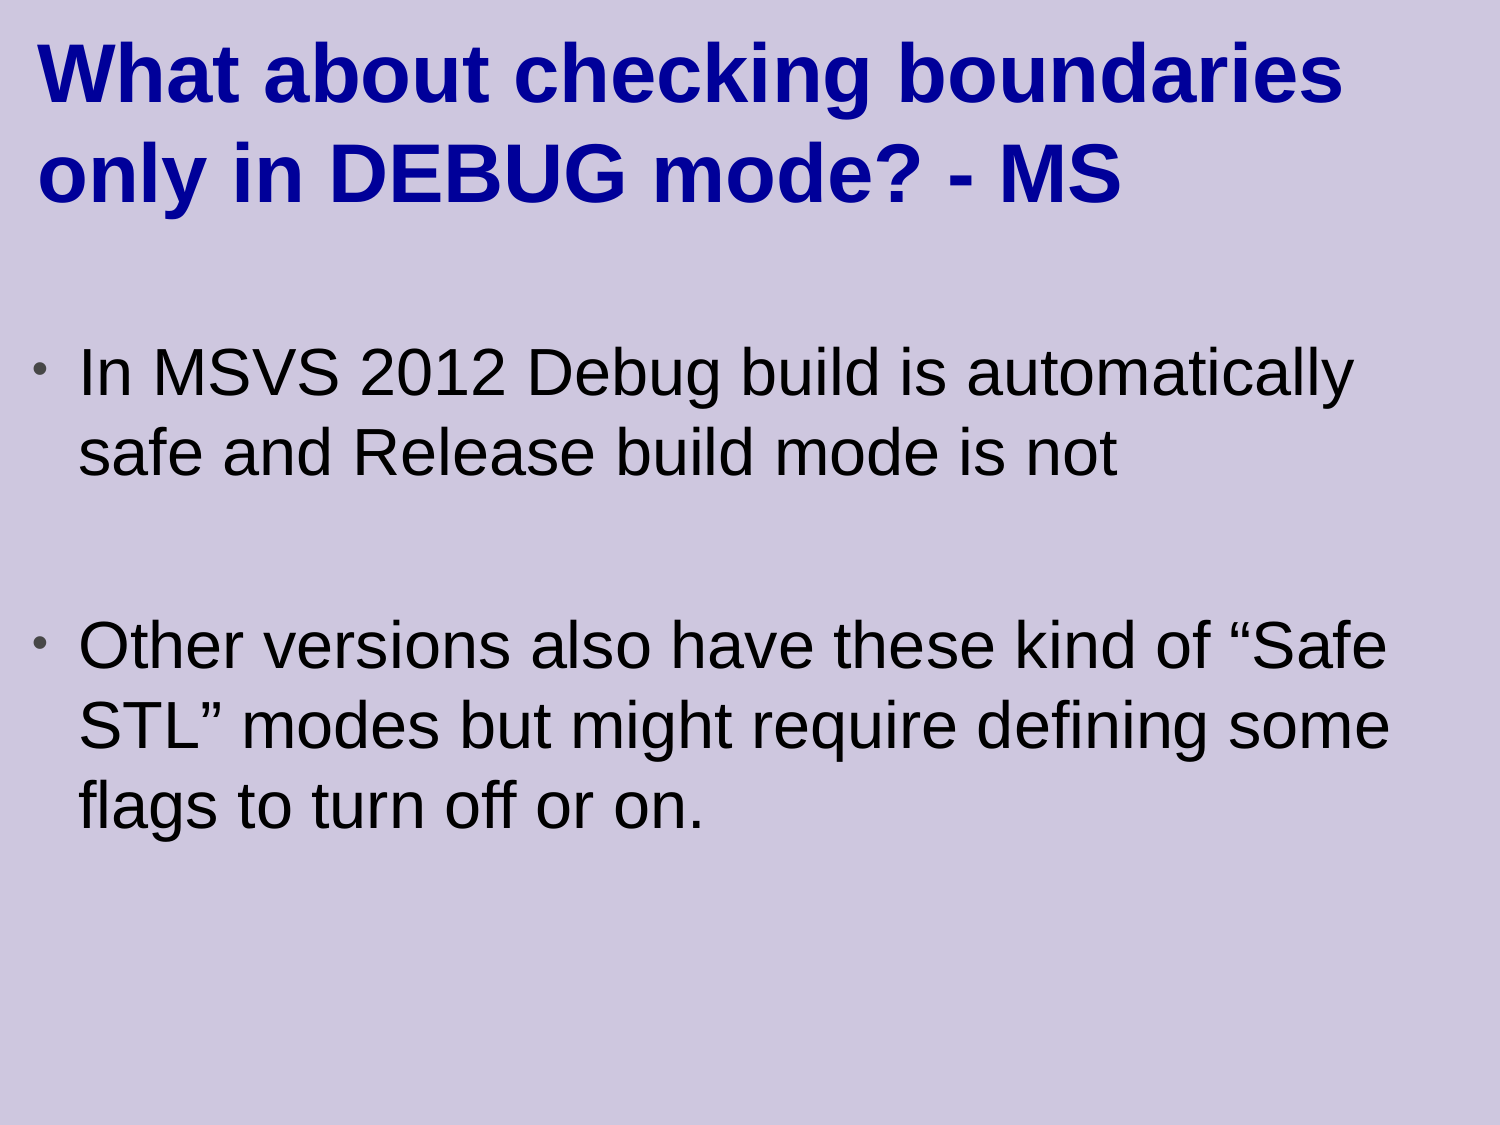

# What about checking boundaries only in DEBUG mode? - MS
In MSVS 2012 Debug build is automatically safe and Release build mode is not
Other versions also have these kind of “Safe STL” modes but might require defining some flags to turn off or on.